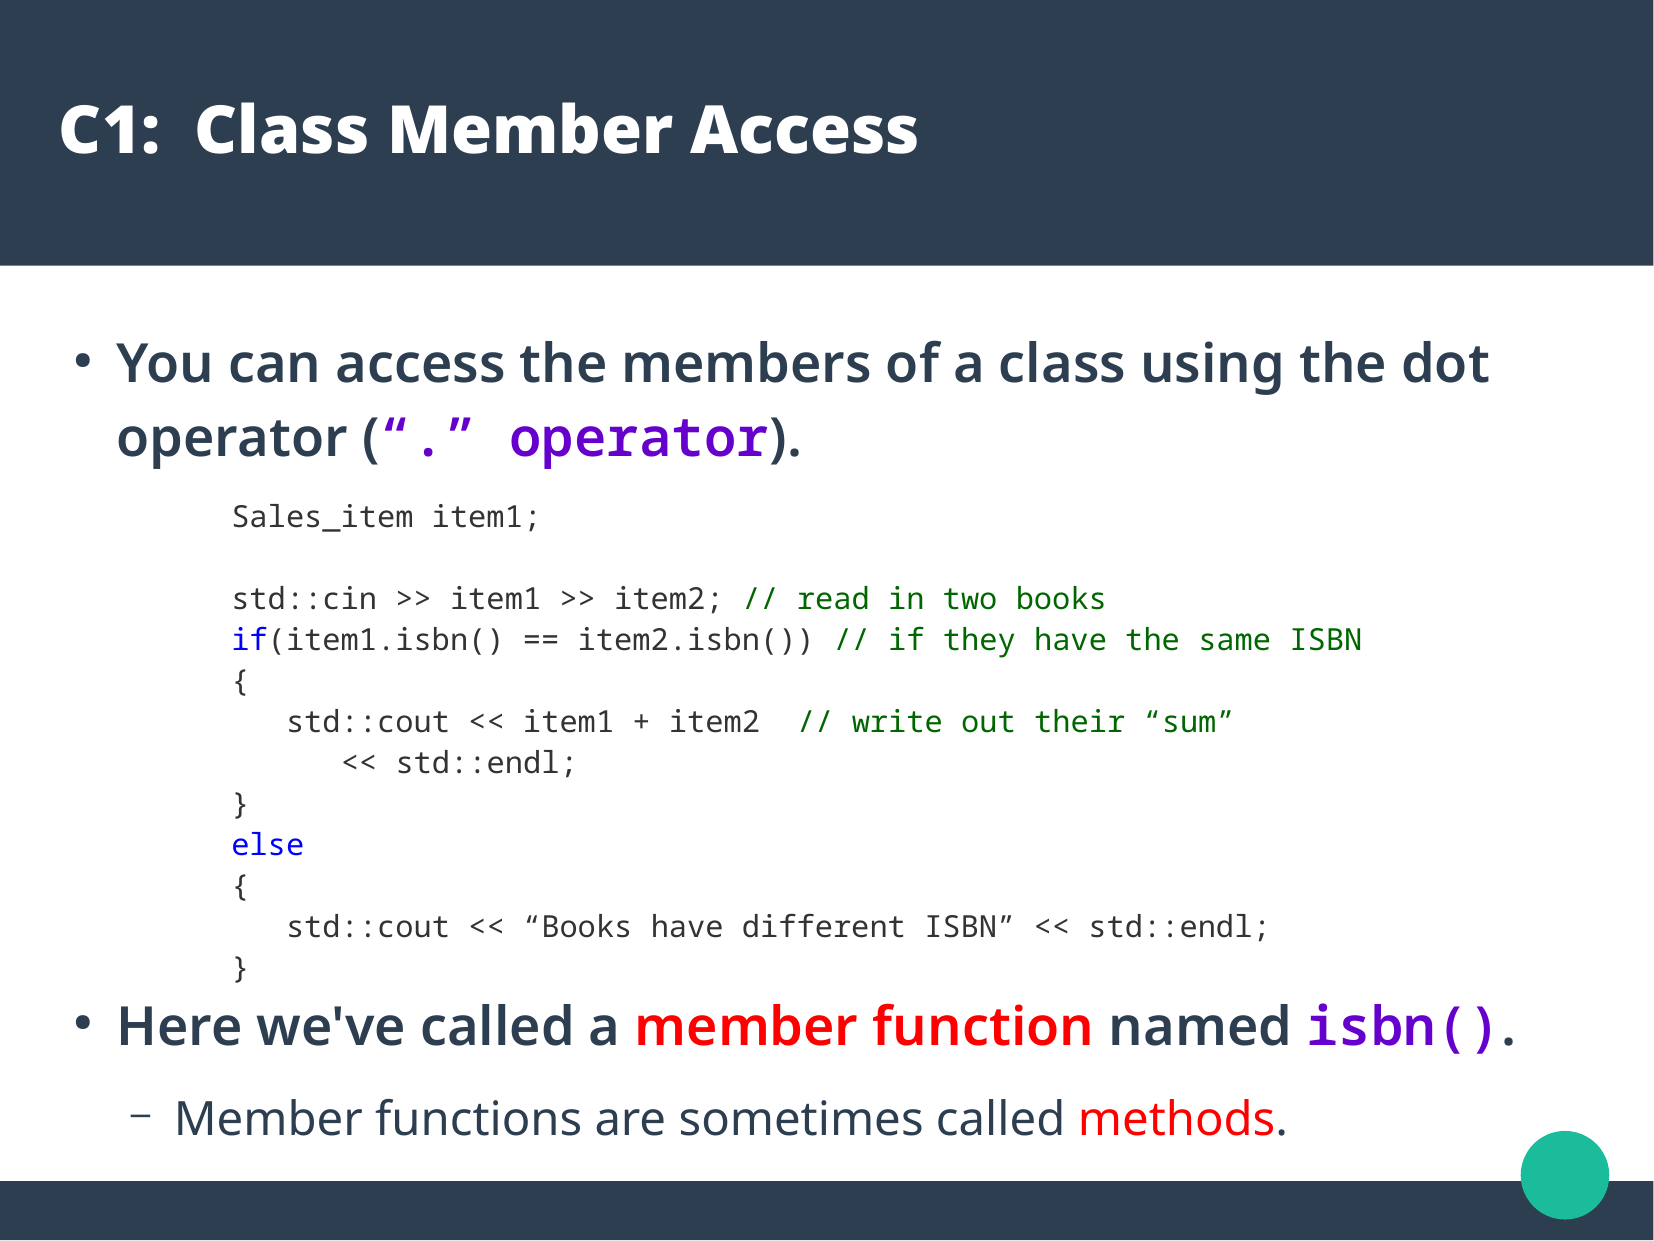

# C1: Class Member Access
You can access the members of a class using the dot operator (“.” operator).
Sales_item item1;
std::cin >> item1 >> item2; // read in two books
if(item1.isbn() == item2.isbn()) // if they have the same ISBN
{
 std::cout << item1 + item2 // write out their “sum”
 << std::endl;
}
else
{
 std::cout << “Books have different ISBN” << std::endl;
}
Here we've called a member function named isbn().
Member functions are sometimes called methods.